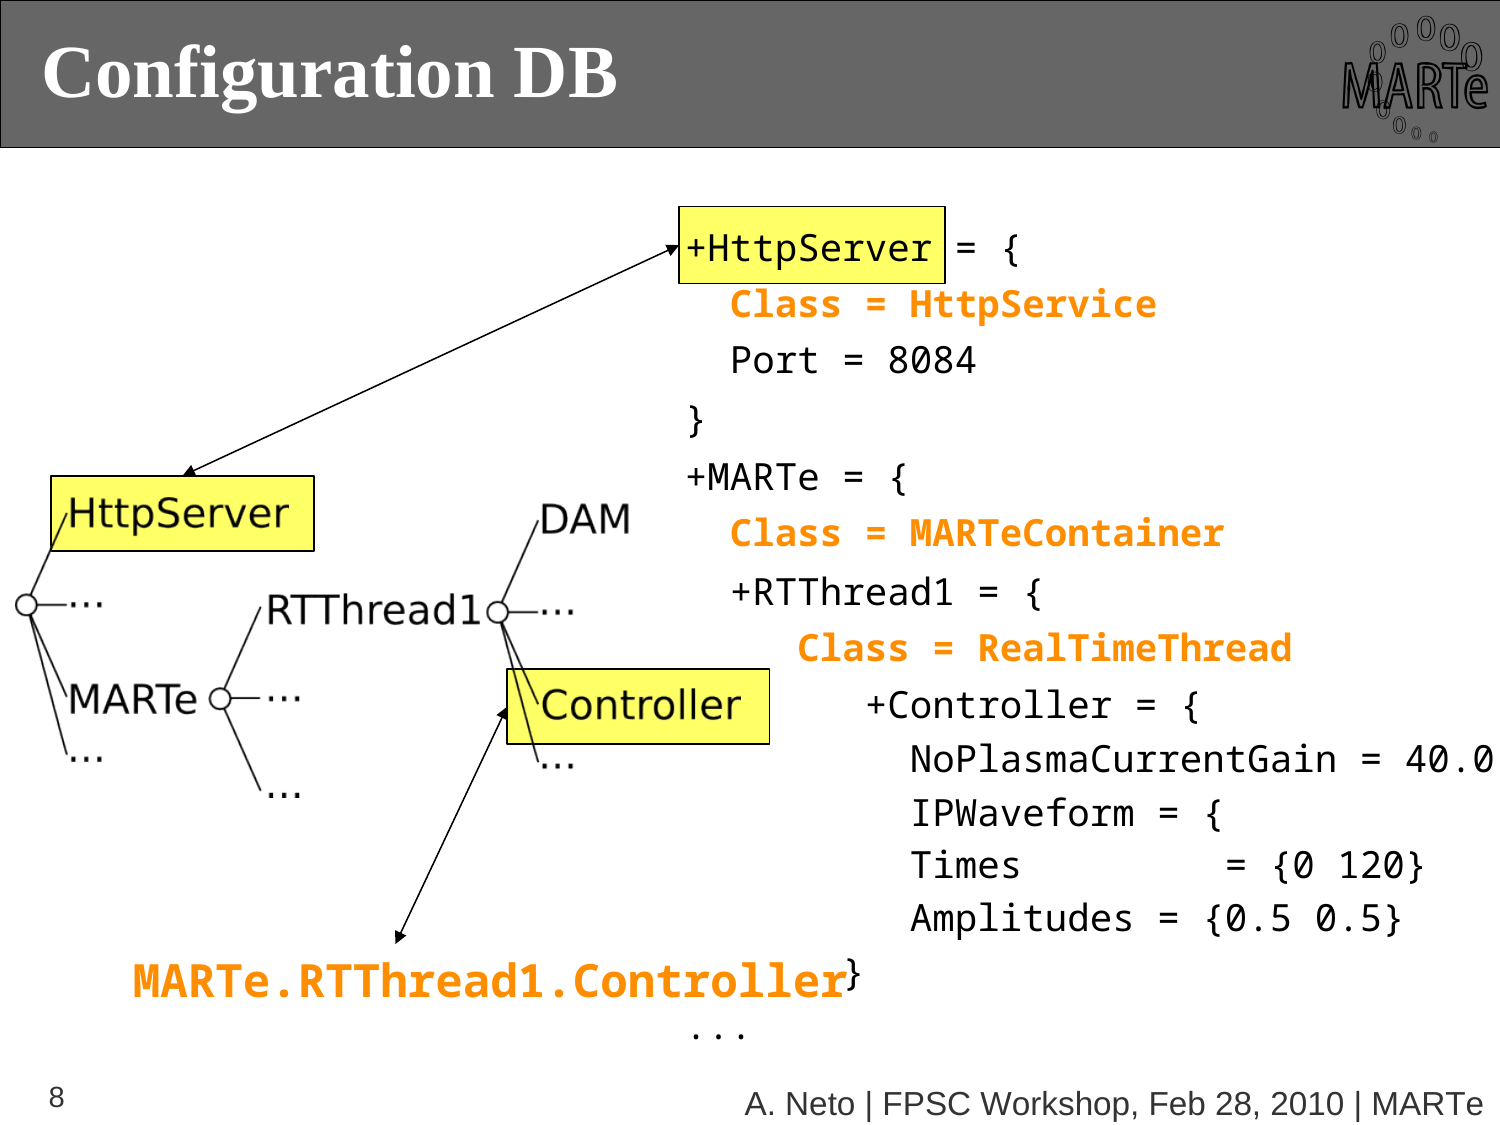

# Configuration DB
+HttpServer = {
 Class = HttpService
 Port = 8084
}
+MARTe = {
 Class = MARTeContainer
 +RTThread1 = {
 Class = RealTimeThread
 +Controller = {
 NoPlasmaCurrentGain = 40.0
 IPWaveform = {
 Times = {0 120}
 Amplitudes = {0.5 0.5}
 }
...
MARTe.RTThread1.Controller